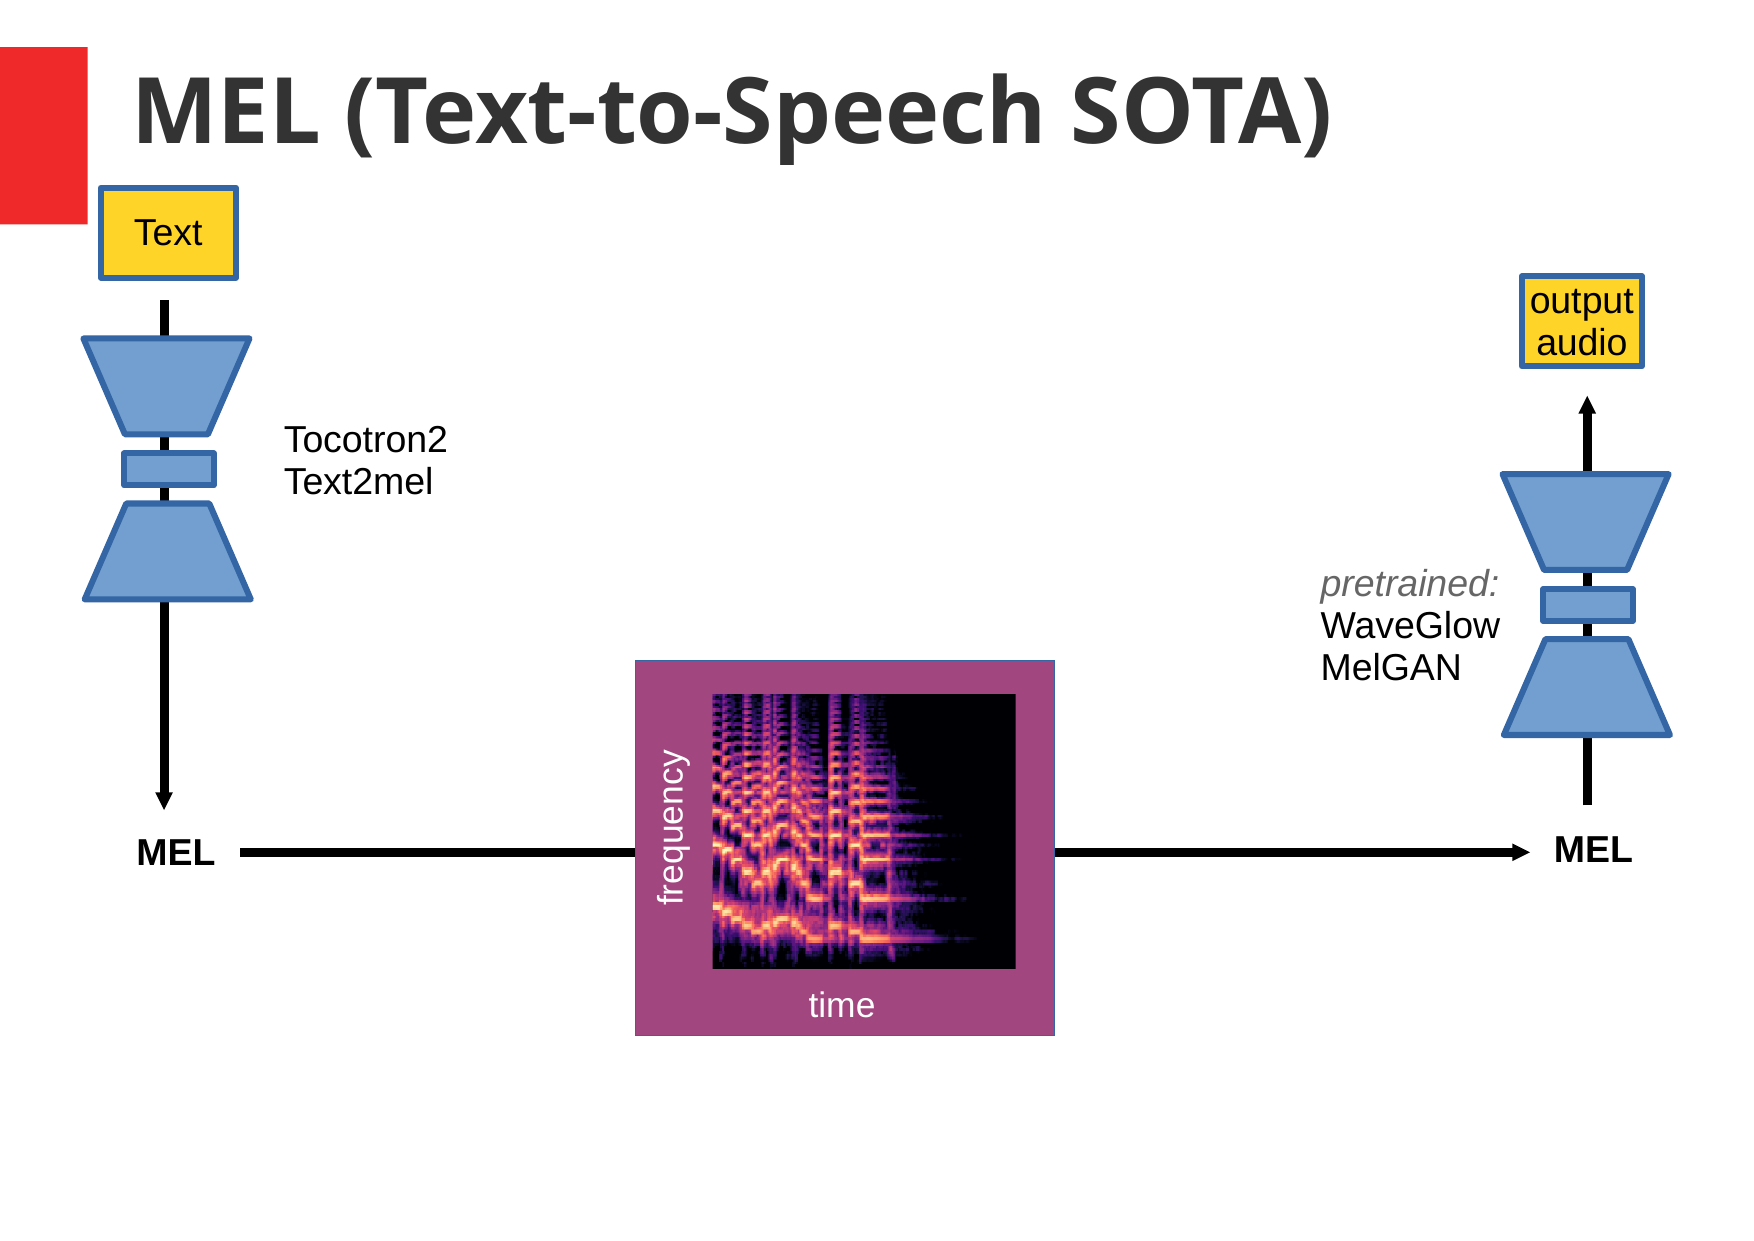

# MEL (Text-to-Speech SOTA)
Text
output
audio
Tocotron2
Text2mel
pretrained:
WaveGlow
MelGAN
frequency
time
MEL
MEL